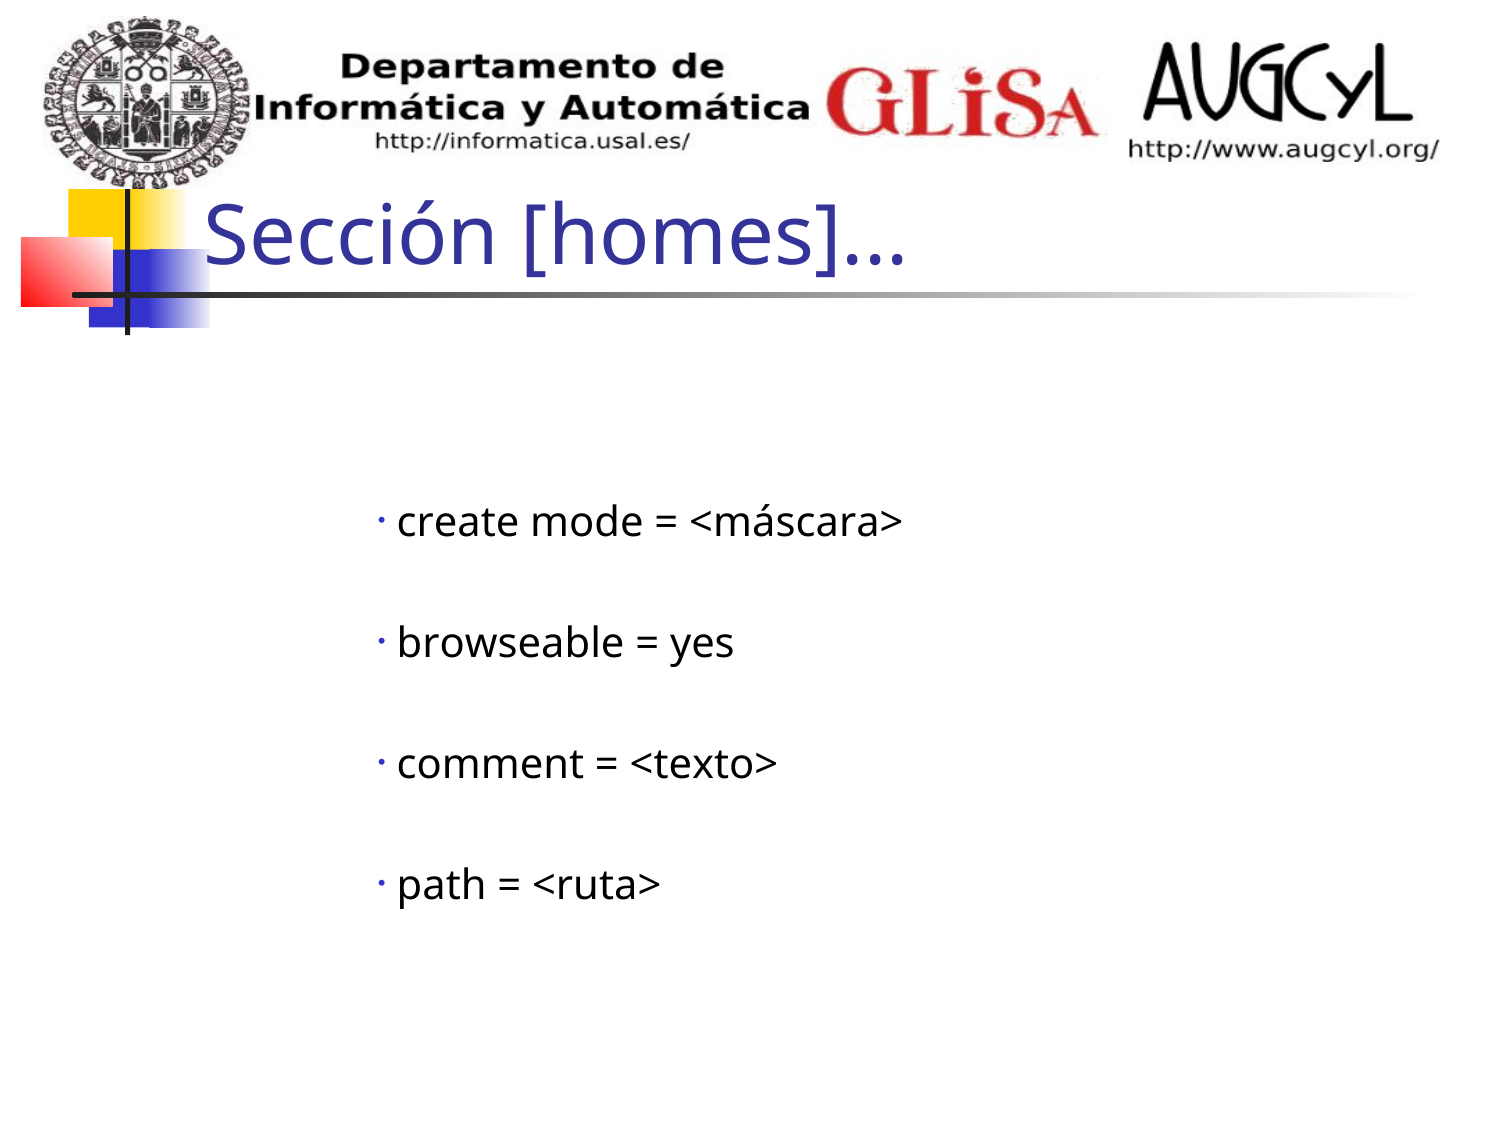

# Sección [homes]...
 create mode = <máscara>
 browseable = yes
 comment = <texto>
 path = <ruta>